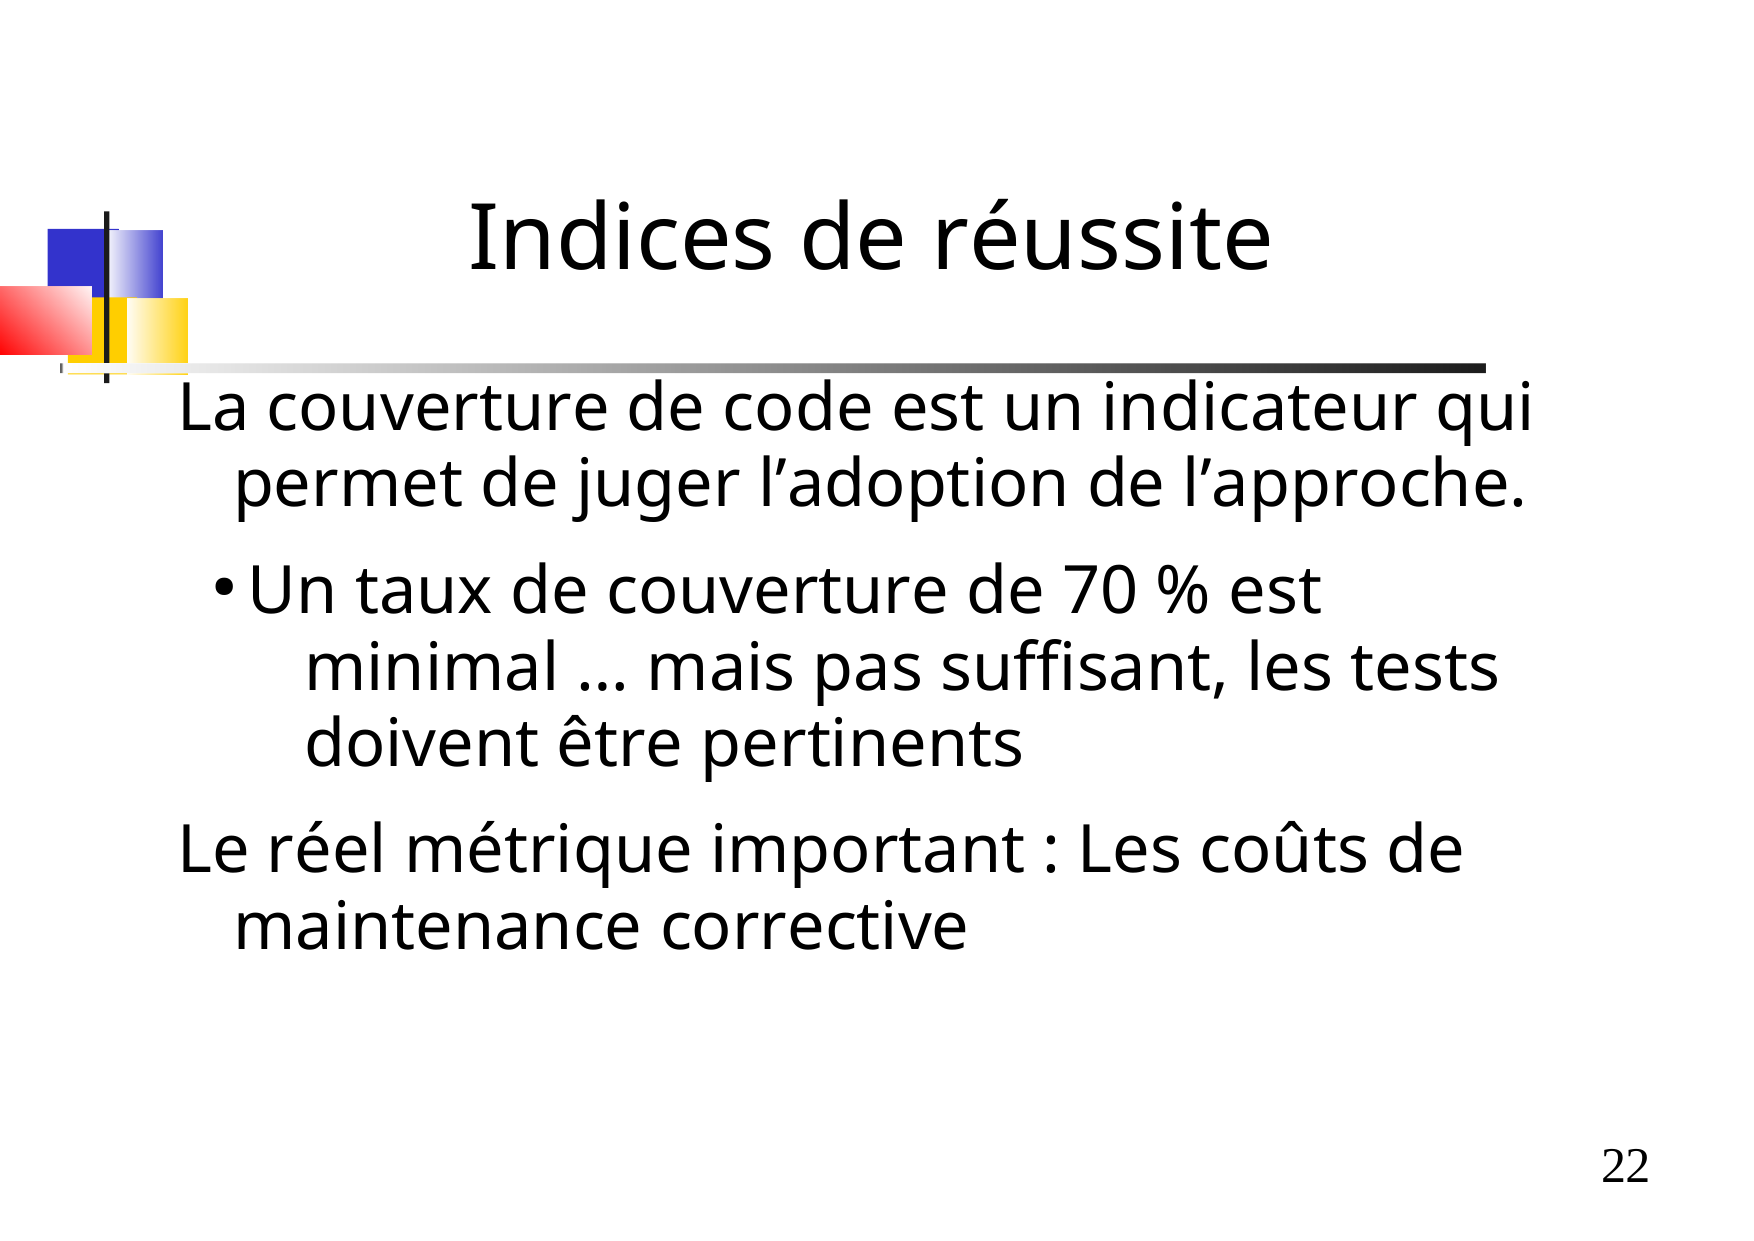

# Indices de réussite
La couverture de code est un indicateur qui permet de juger l’adoption de l’approche.
Un taux de couverture de 70 % est minimal … mais pas suffisant, les tests doivent être pertinents
Le réel métrique important : Les coûts de maintenance corrective
22